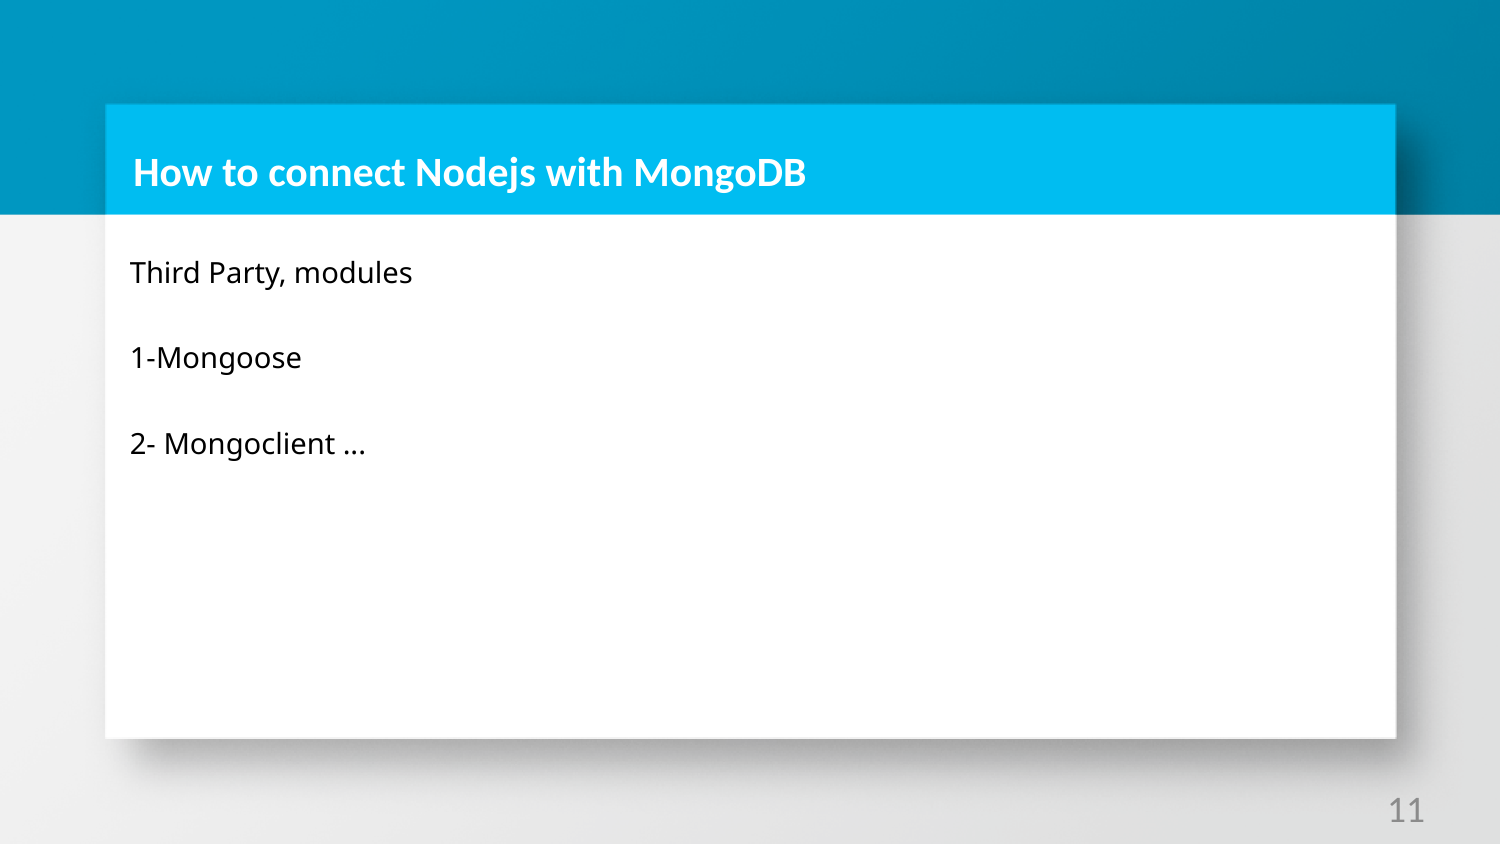

# How to connect Nodejs with MongoDB
Third Party, modules
1-Mongoose
2- Mongoclient ...
Naveed Rana
11